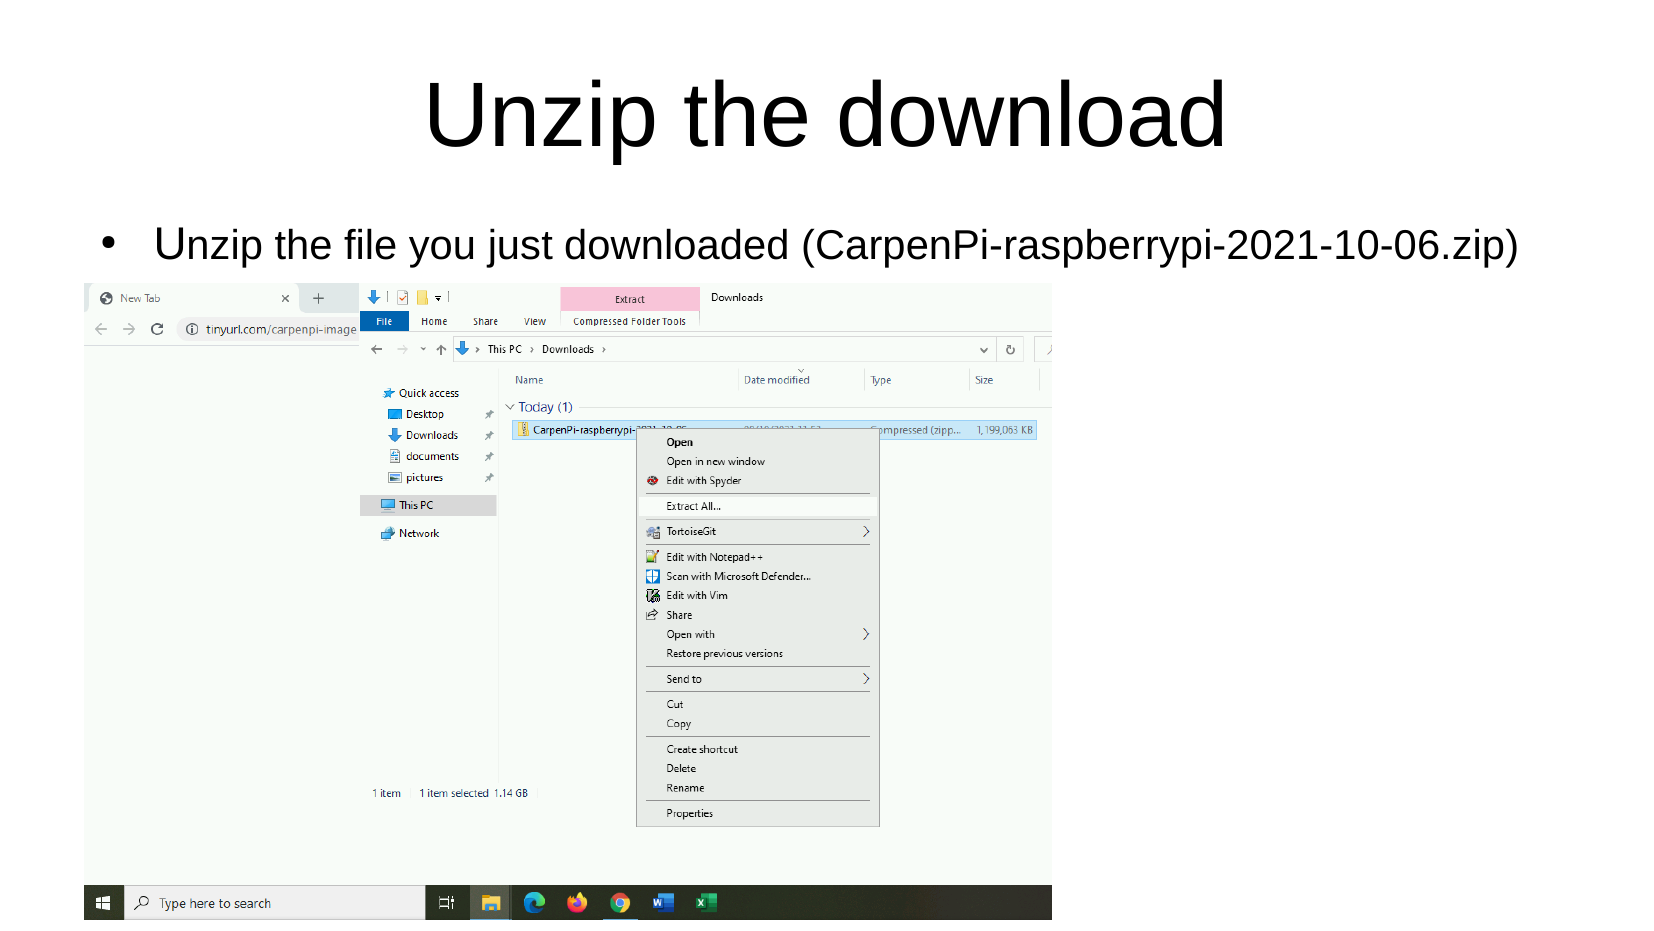

# Unzip the download
Unzip the file you just downloaded (CarpenPi-raspberrypi-2021-10-06.zip)